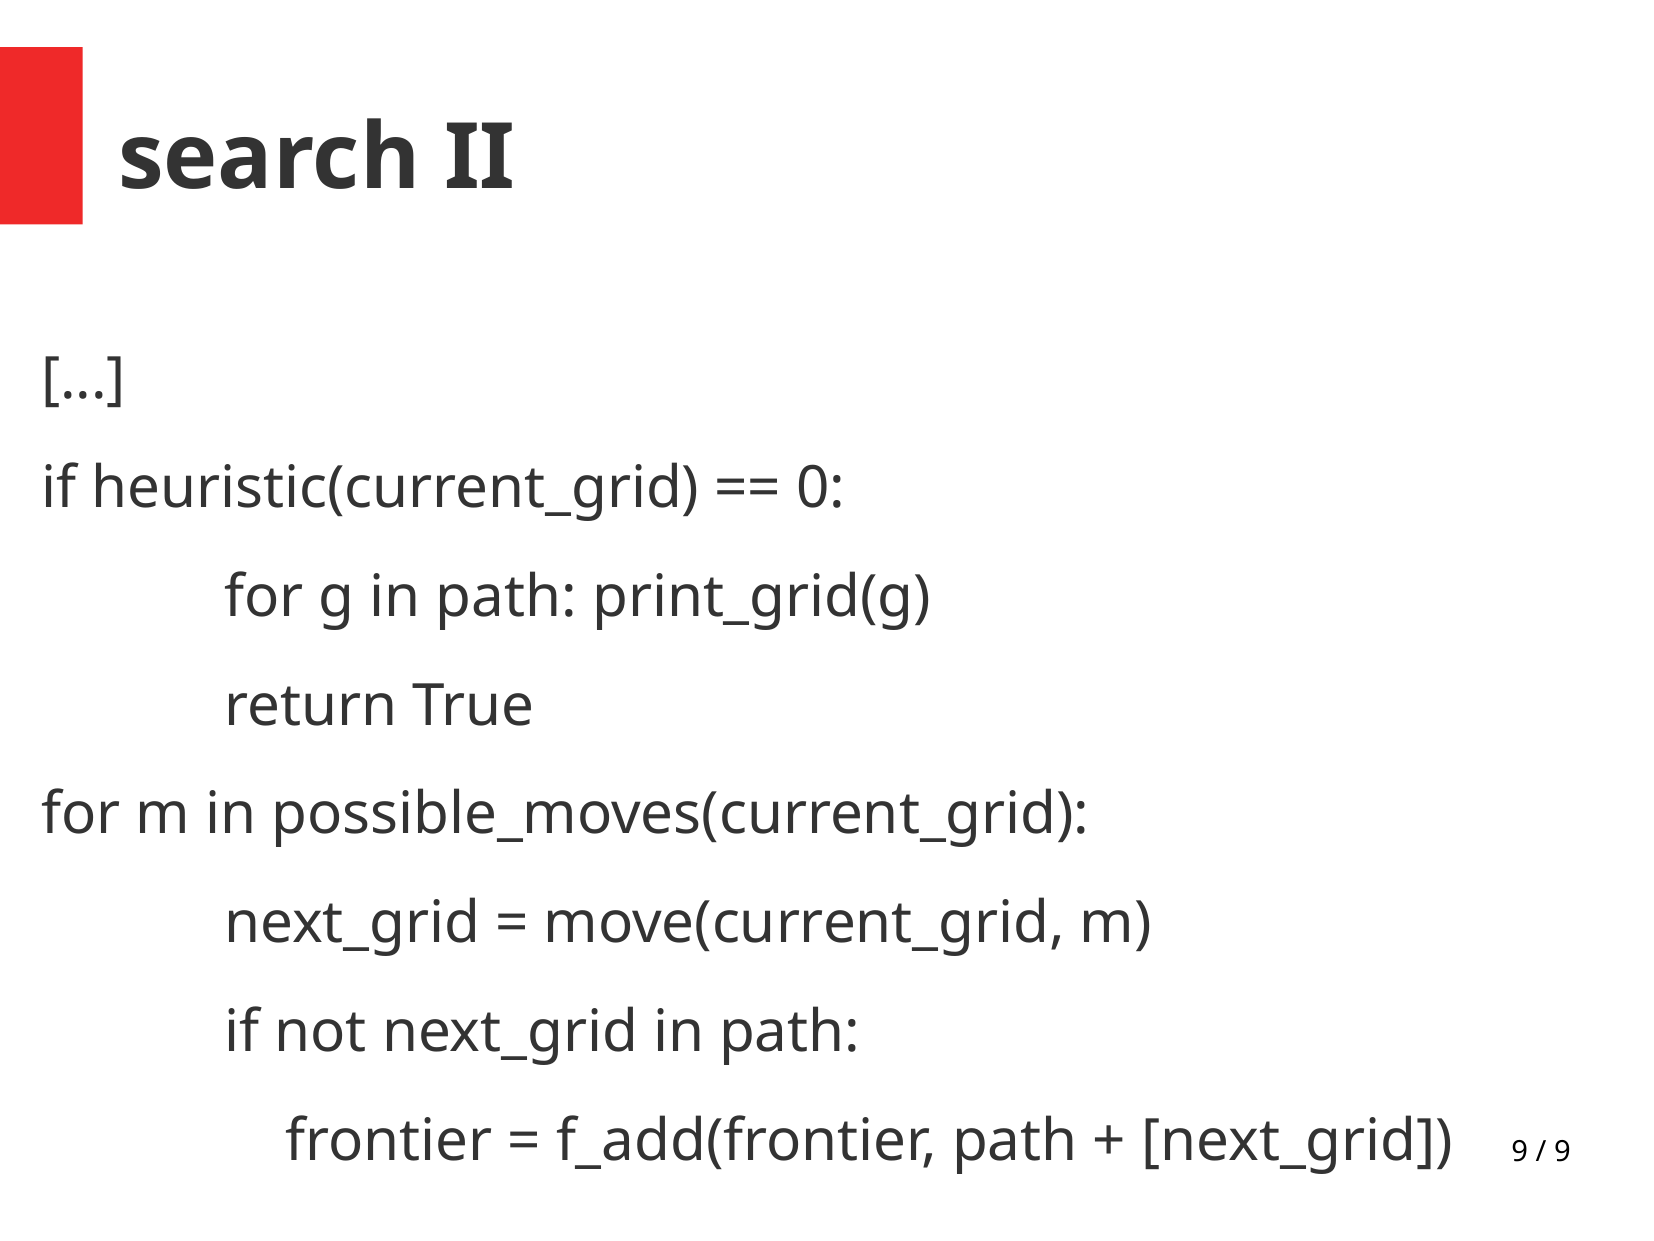

# search II
[...]
if heuristic(current_grid) == 0:
 for g in path: print_grid(g)
 return True
for m in possible_moves(current_grid):
 next_grid = move(current_grid, m)
 if not next_grid in path:
 frontier = f_add(frontier, path + [next_grid])
9